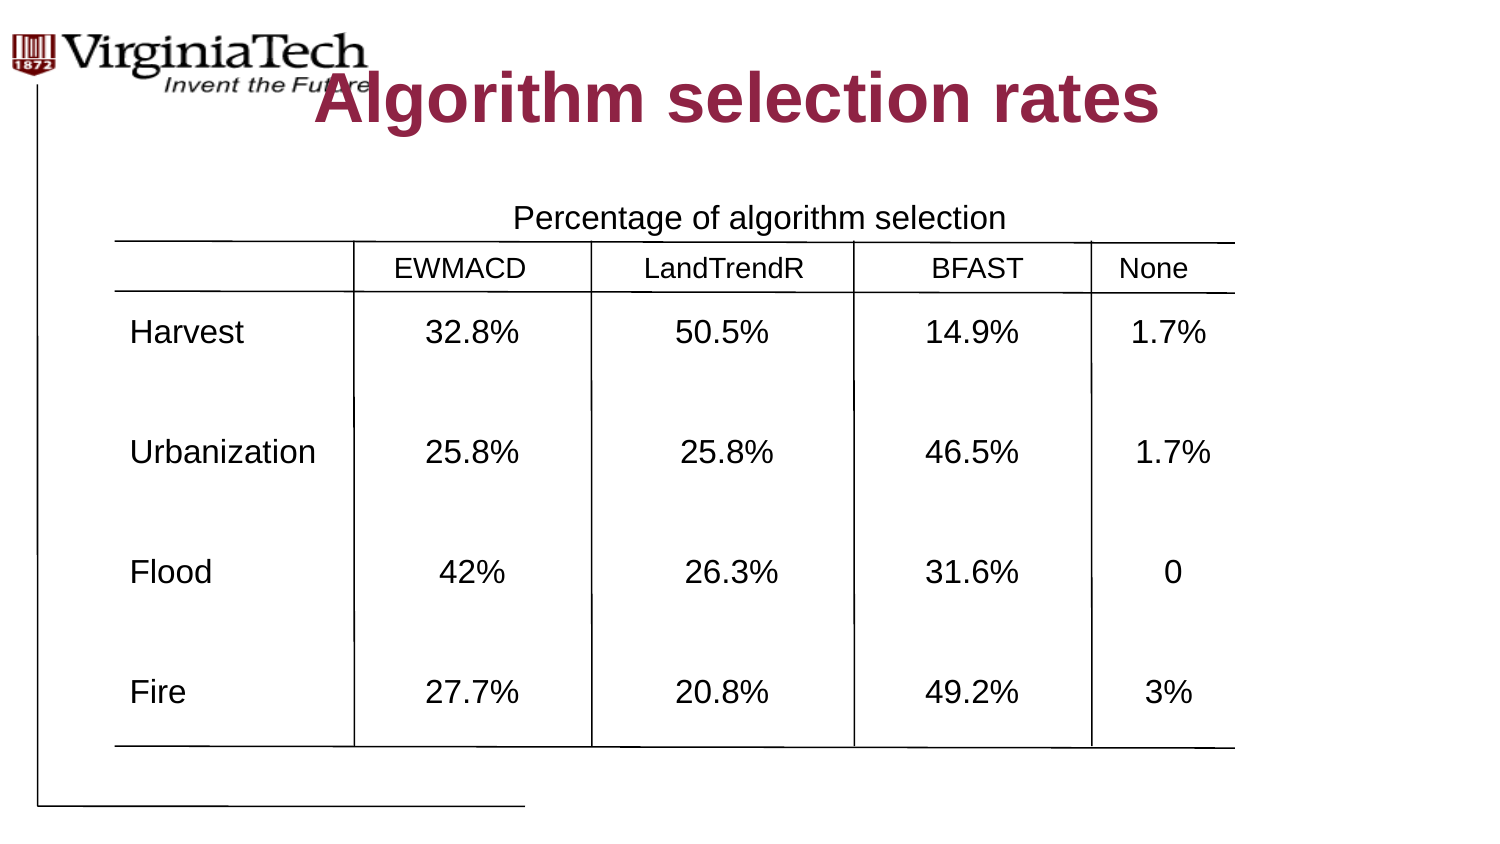

# Algorithm selection rates
Percentage of algorithm selection
EWMACD
LandTrendR
BFAST
None
Harvest
Urbanization
Flood
Fire
32.8%
25.8%
42%
27.7%
50.5%
 25.8%
 26.3%
20.8%
14.9%
46.5%
31.6%
49.2%
1.7%
 1.7%
 0
3%